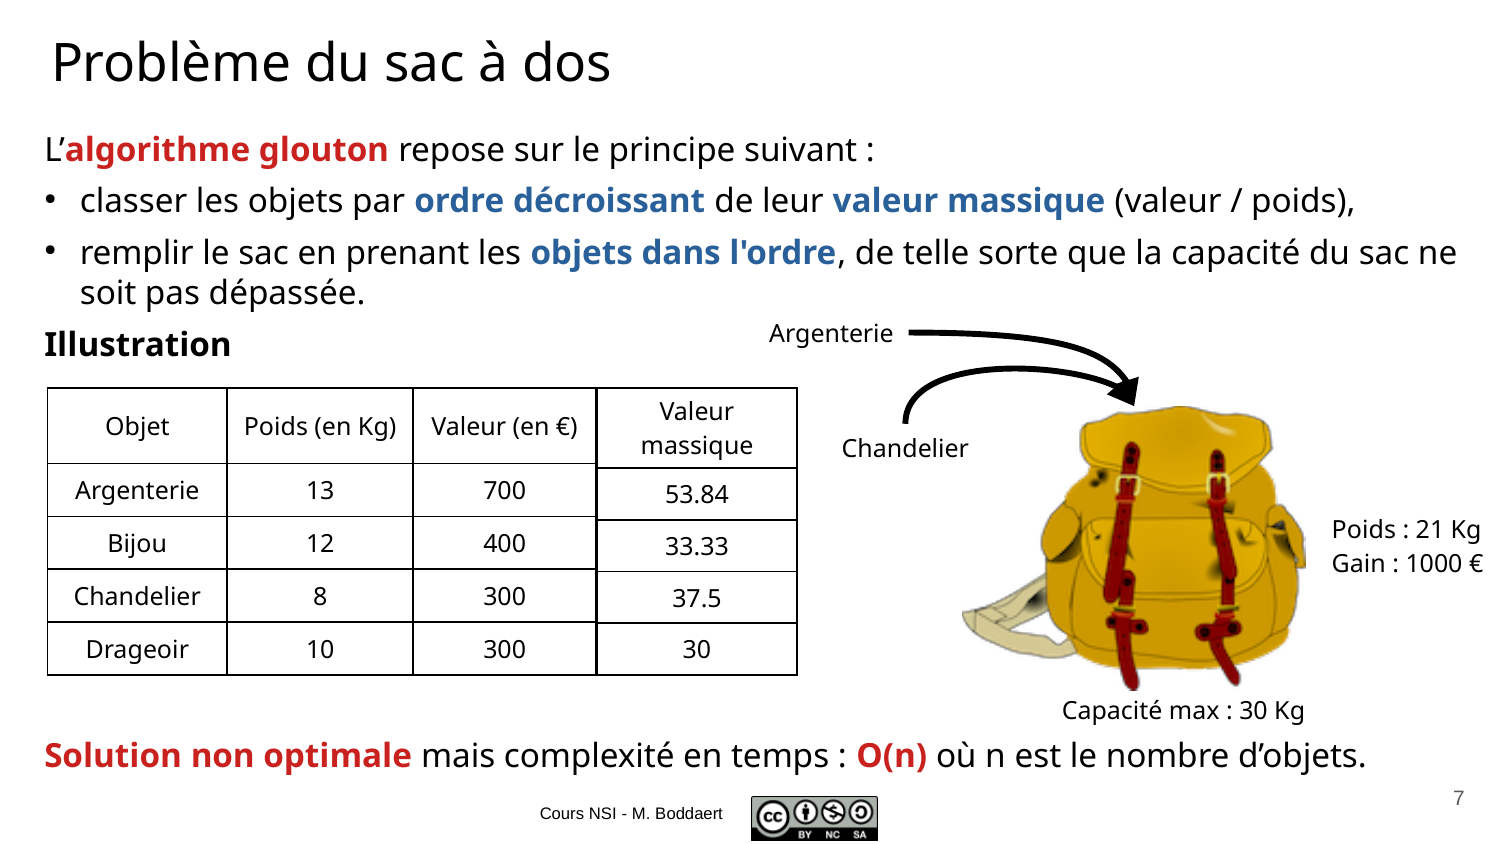

# Problème du sac à dos
L’algorithme glouton repose sur le principe suivant :
classer les objets par ordre décroissant de leur valeur massique (valeur / poids),
remplir le sac en prenant les objets dans l'ordre, de telle sorte que la capacité du sac ne soit pas dépassée.
Argenterie
Illustration
| Objet | Poids (en Kg) | Valeur (en €) |
| --- | --- | --- |
| Argenterie | 13 | 700 |
| Bijou | 12 | 400 |
| Chandelier | 8 | 300 |
| Drageoir | 10 | 300 |
| Valeur massique |
| --- |
| 53.84 |
| 33.33 |
| 37.5 |
| 30 |
Chandelier
Poids : 21 Kg
Gain : 1000 €
Capacité max : 30 Kg
Solution non optimale mais complexité en temps : O(n) où n est le nombre d’objets.